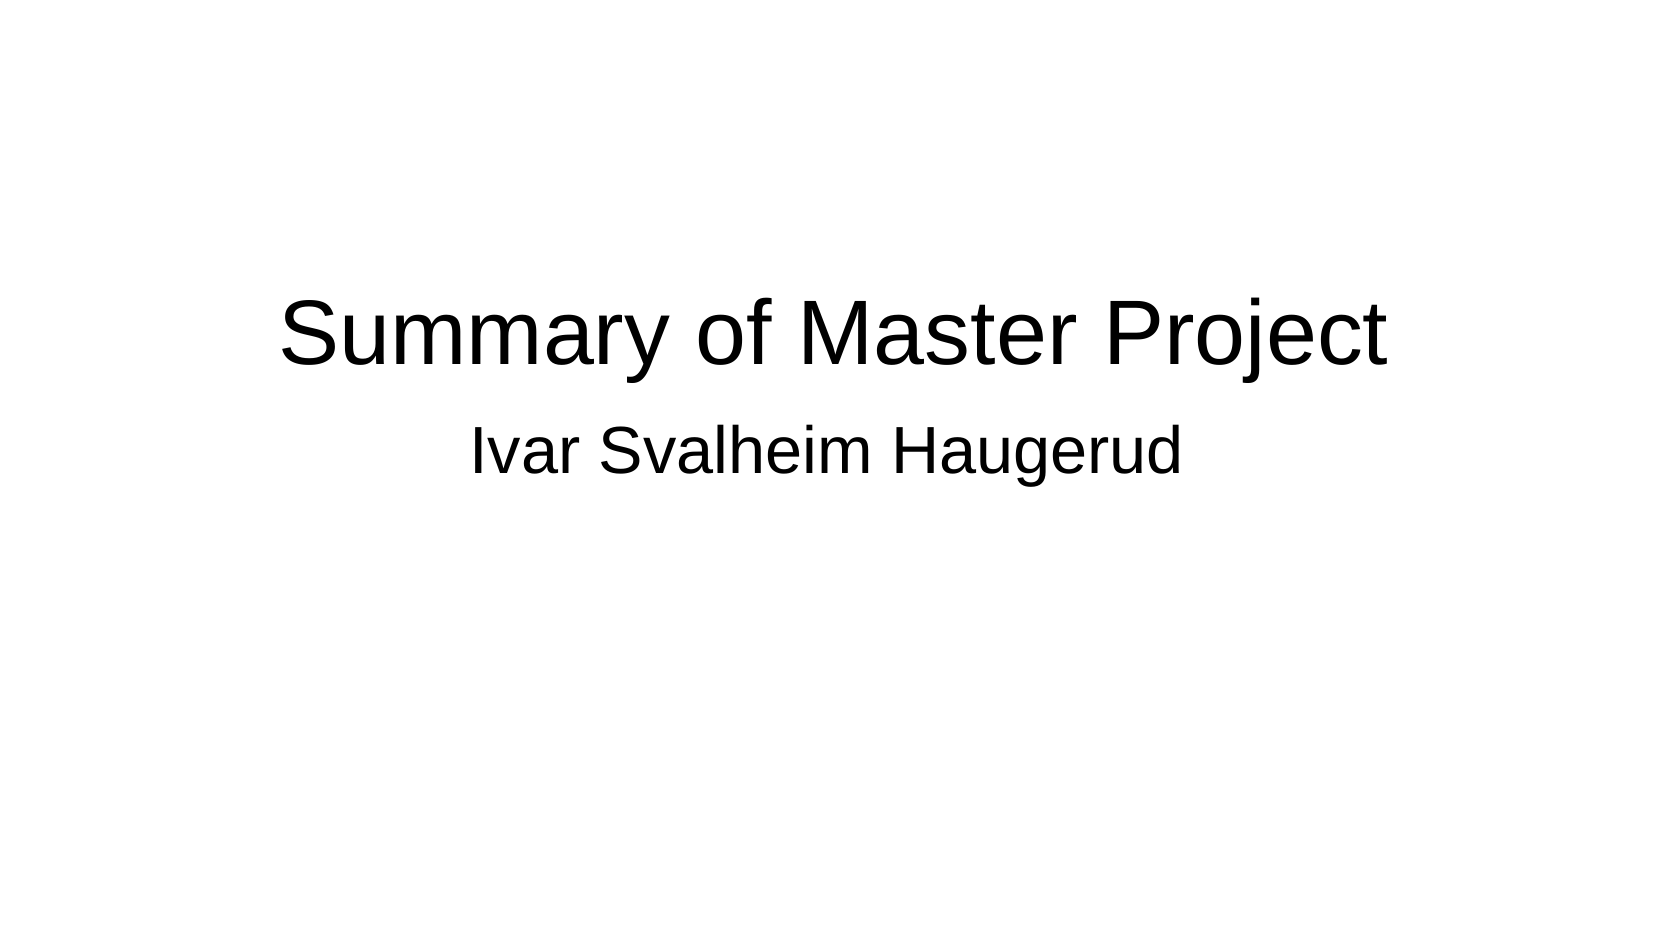

Ivar Svalheim Haugerud
# Summary of Master Project